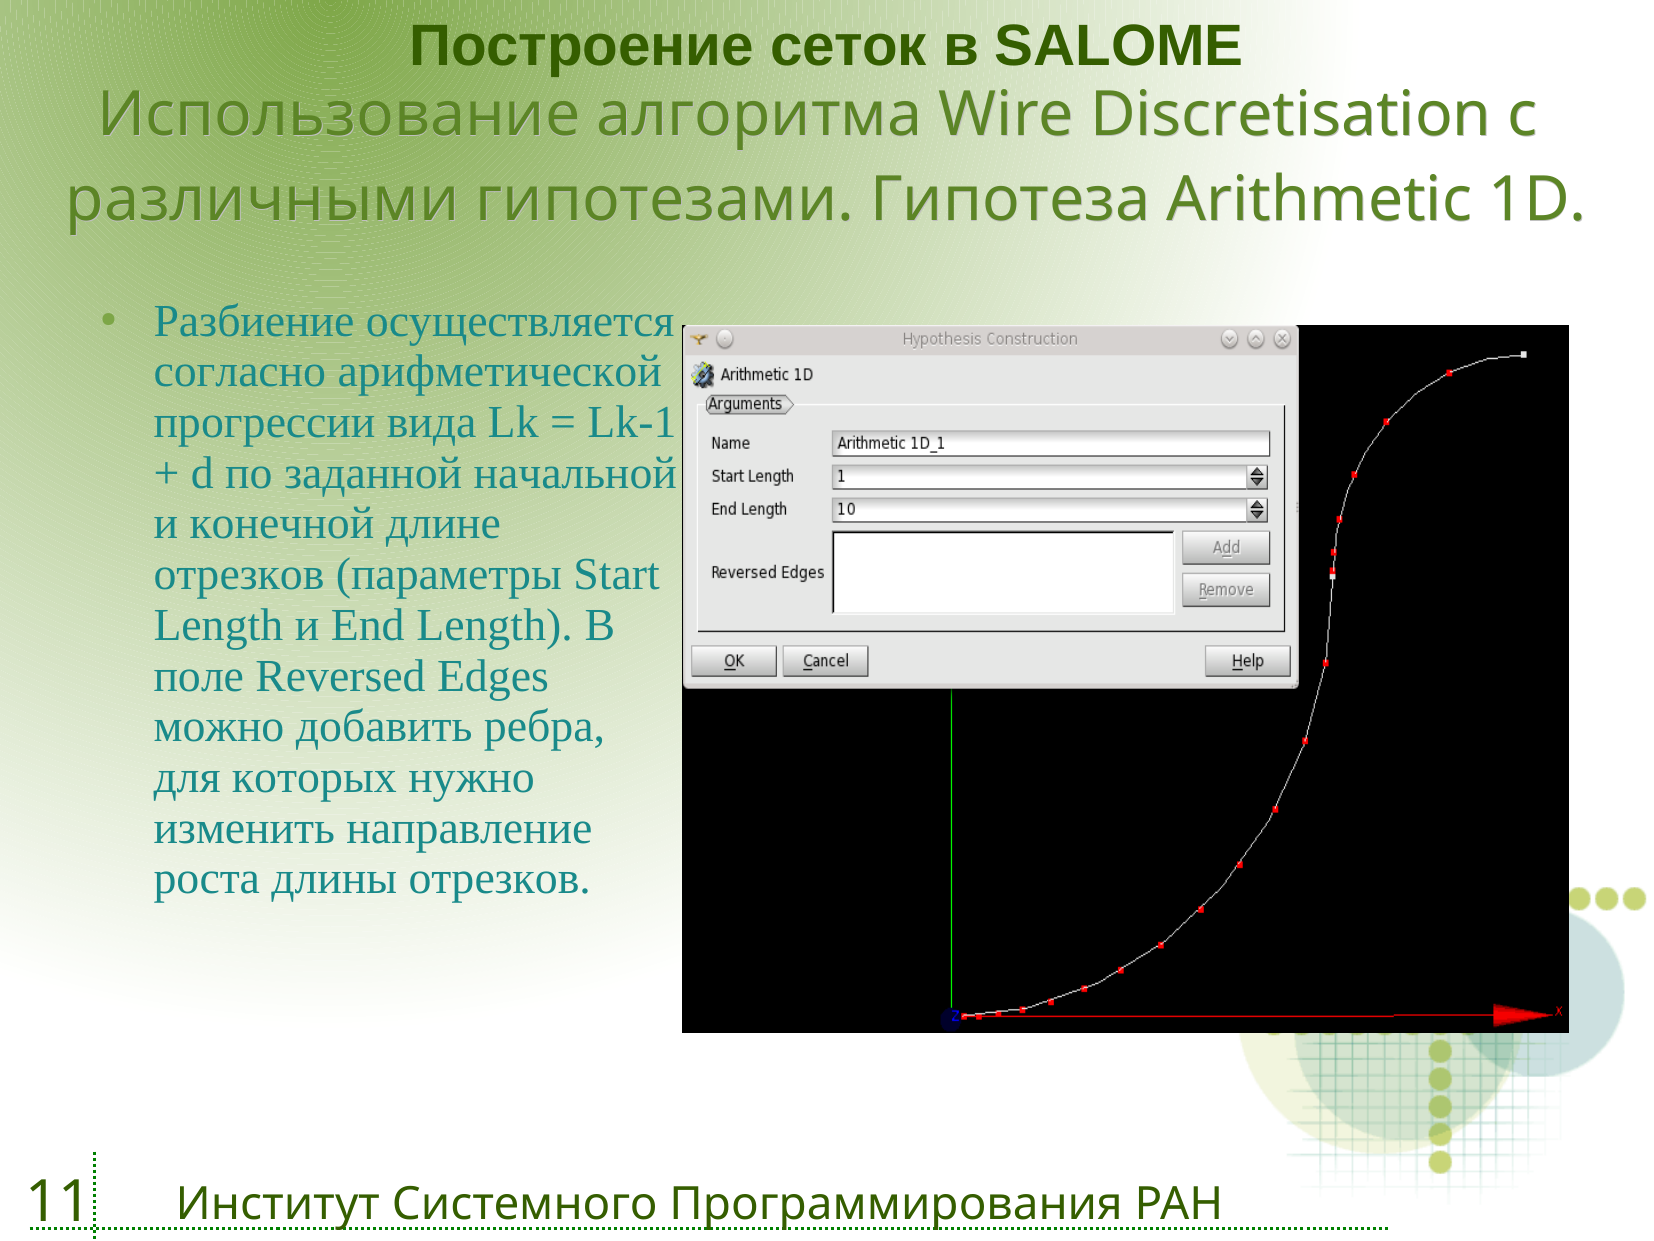

# Использование алгоритма Wire Discretisation c различными гипотезами. Гипотеза Arithmetic 1D.
Разбиение осуществляется согласно арифметической прогрессии вида Lk = Lk-1 + d по заданной начальной и конечной длине отрезков (параметры Start Length и End Length). В поле Reversed Edges можно добавить ребра, для которых нужно изменить направление роста длины отрезков.